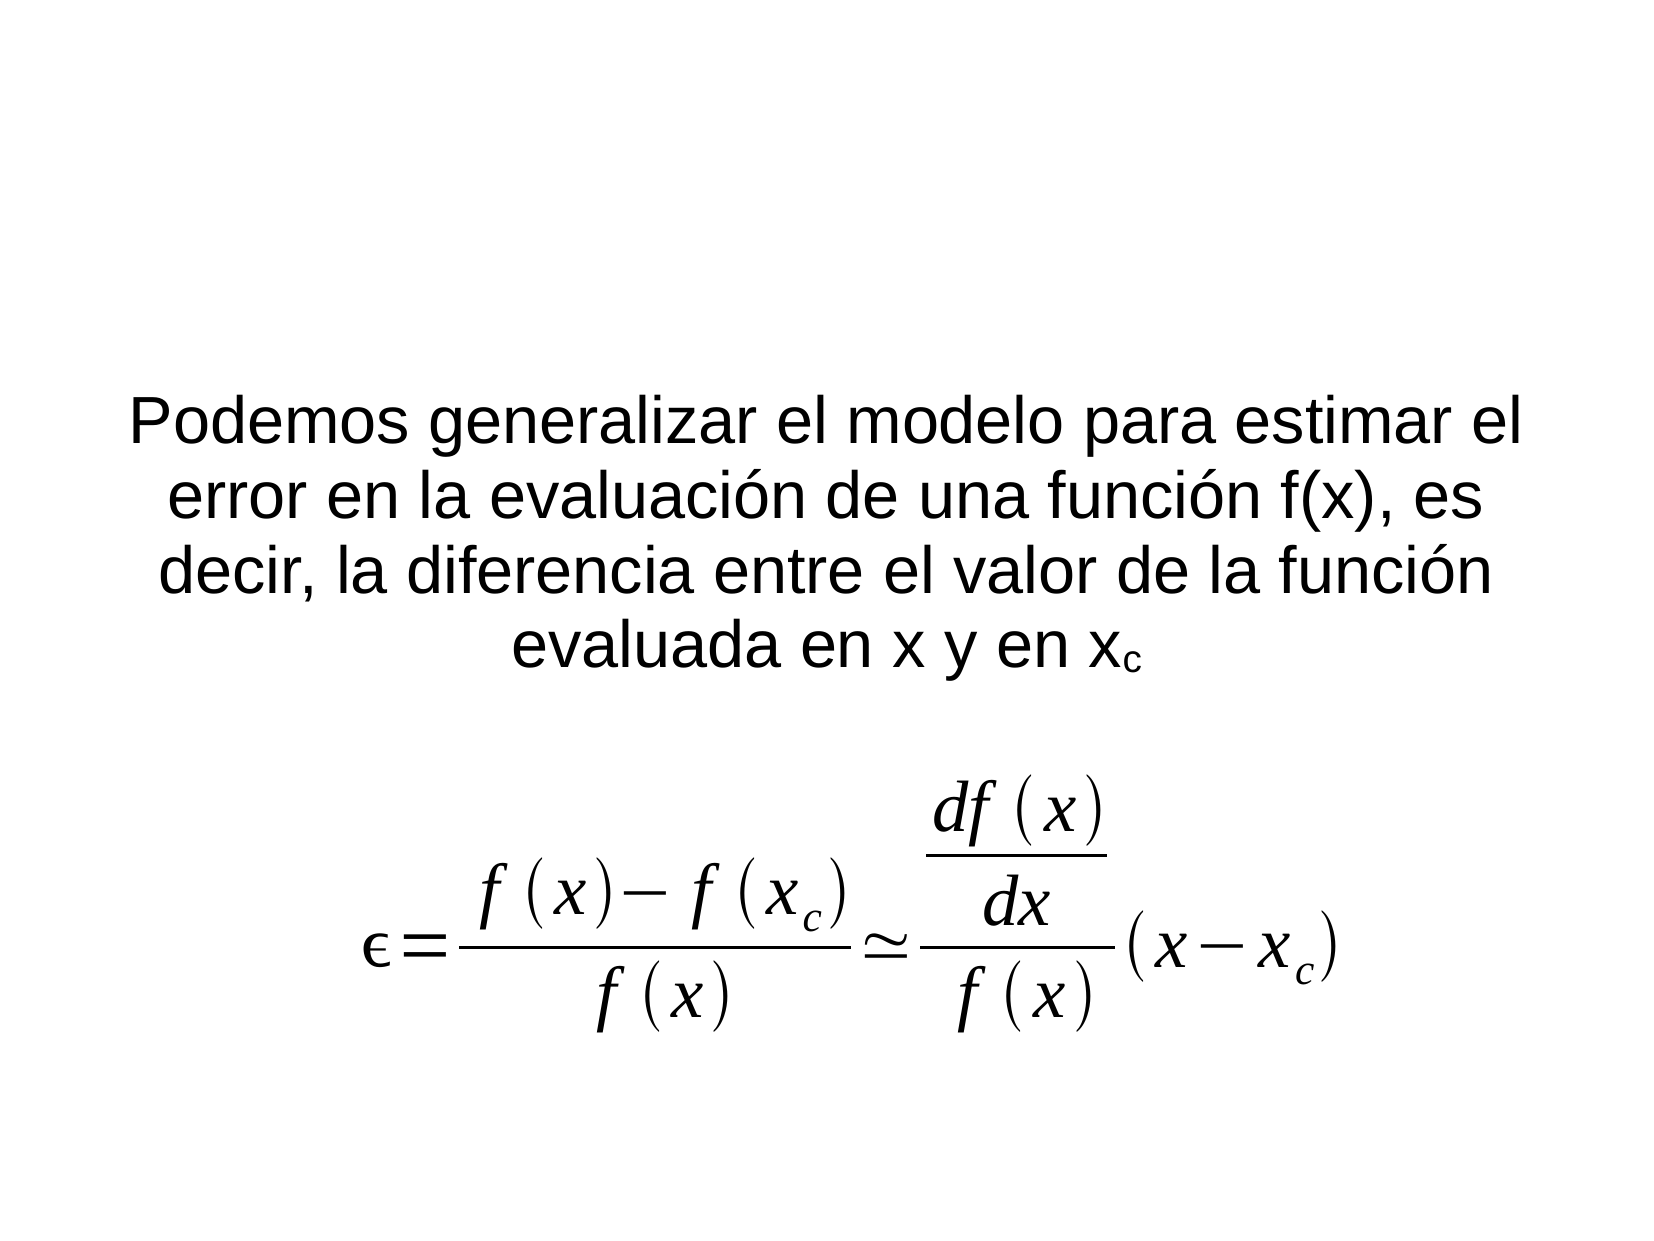

#
Podemos generalizar el modelo para estimar el error en la evaluación de una función f(x), es decir, la diferencia entre el valor de la función evaluada en x y en xc